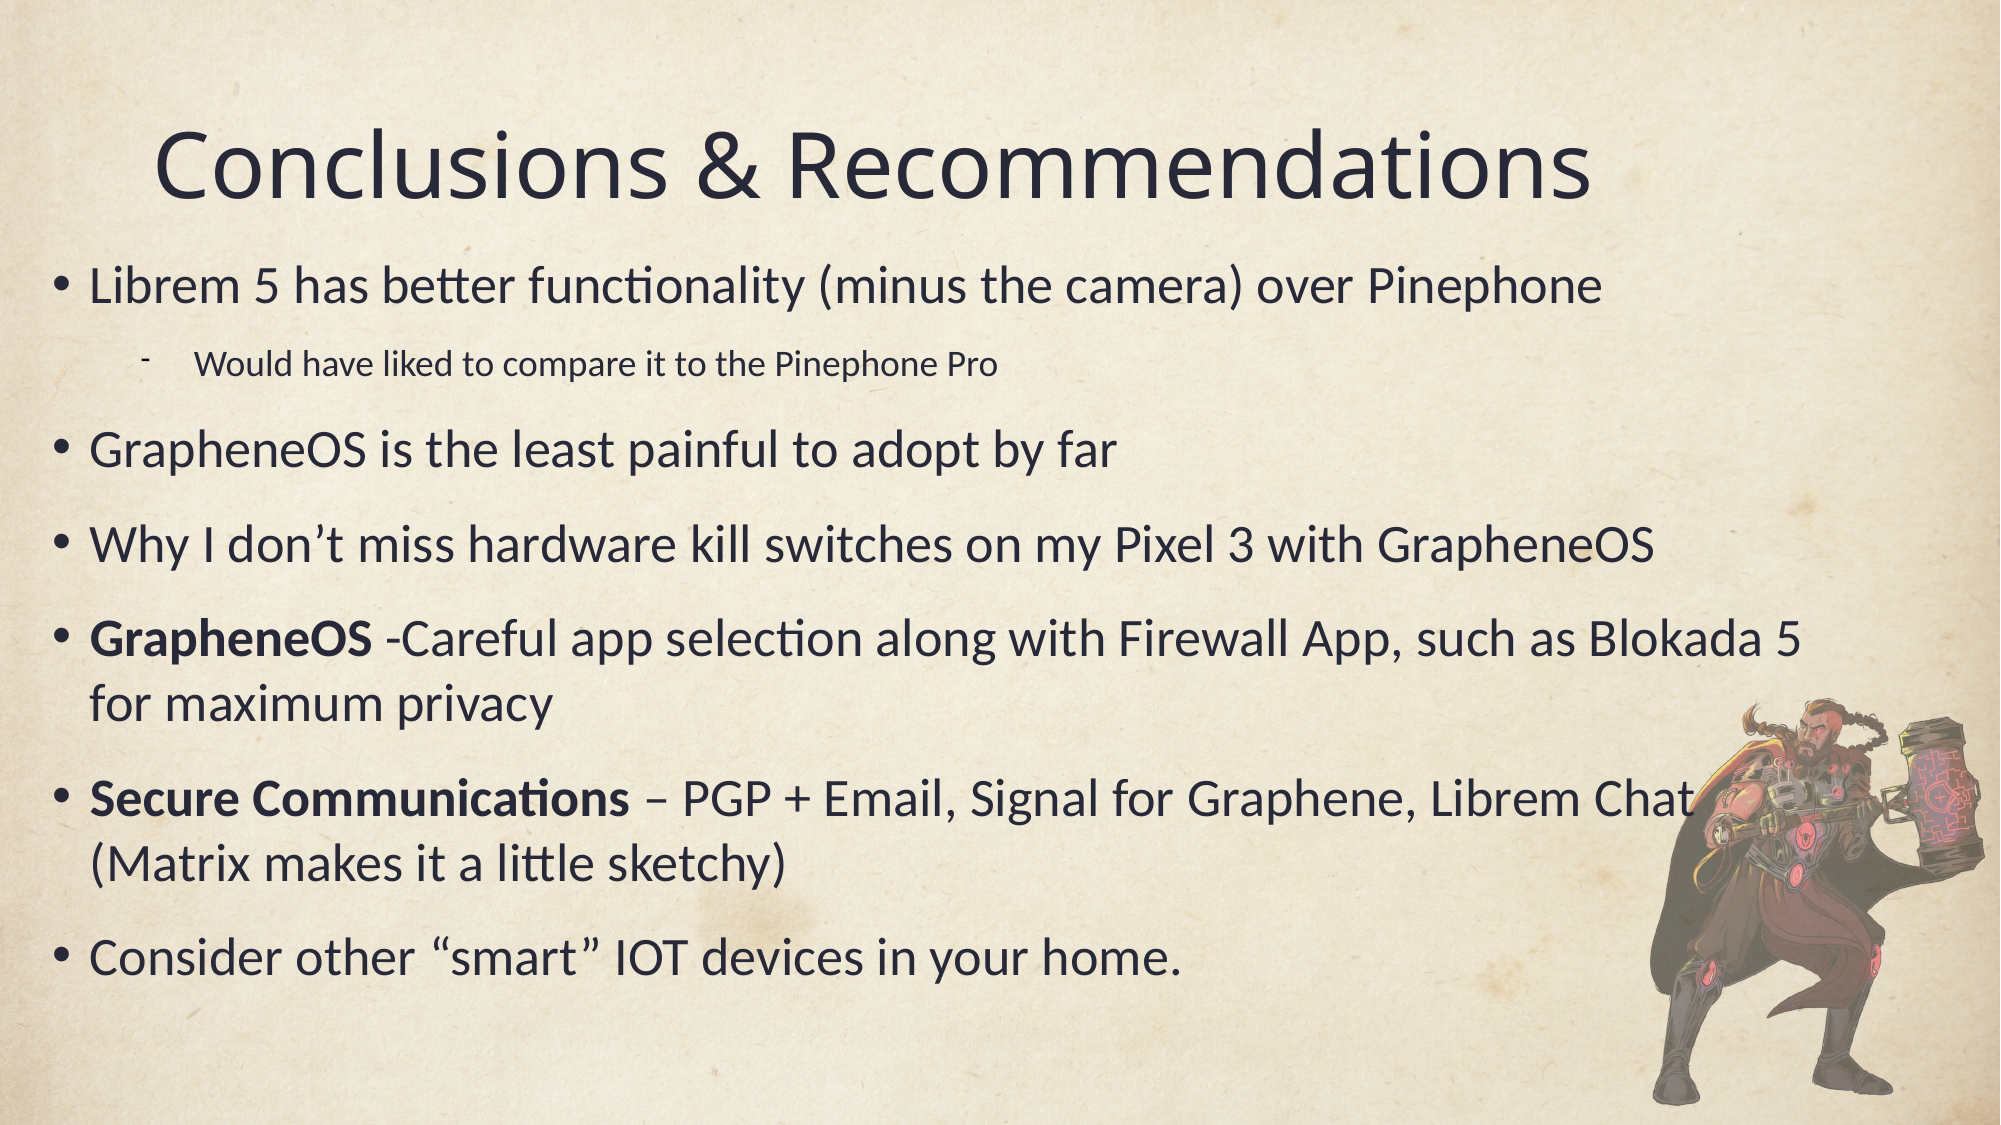

Conclusions & Recommendations
Librem 5 has better functionality (minus the camera) over Pinephone
Would have liked to compare it to the Pinephone Pro
GrapheneOS is the least painful to adopt by far
Why I don’t miss hardware kill switches on my Pixel 3 with GrapheneOS
GrapheneOS -Careful app selection along with Firewall App, such as Blokada 5 for maximum privacy
Secure Communications – PGP + Email, Signal for Graphene, Librem Chat (Matrix makes it a little sketchy)
Consider other “smart” IOT devices in your home.